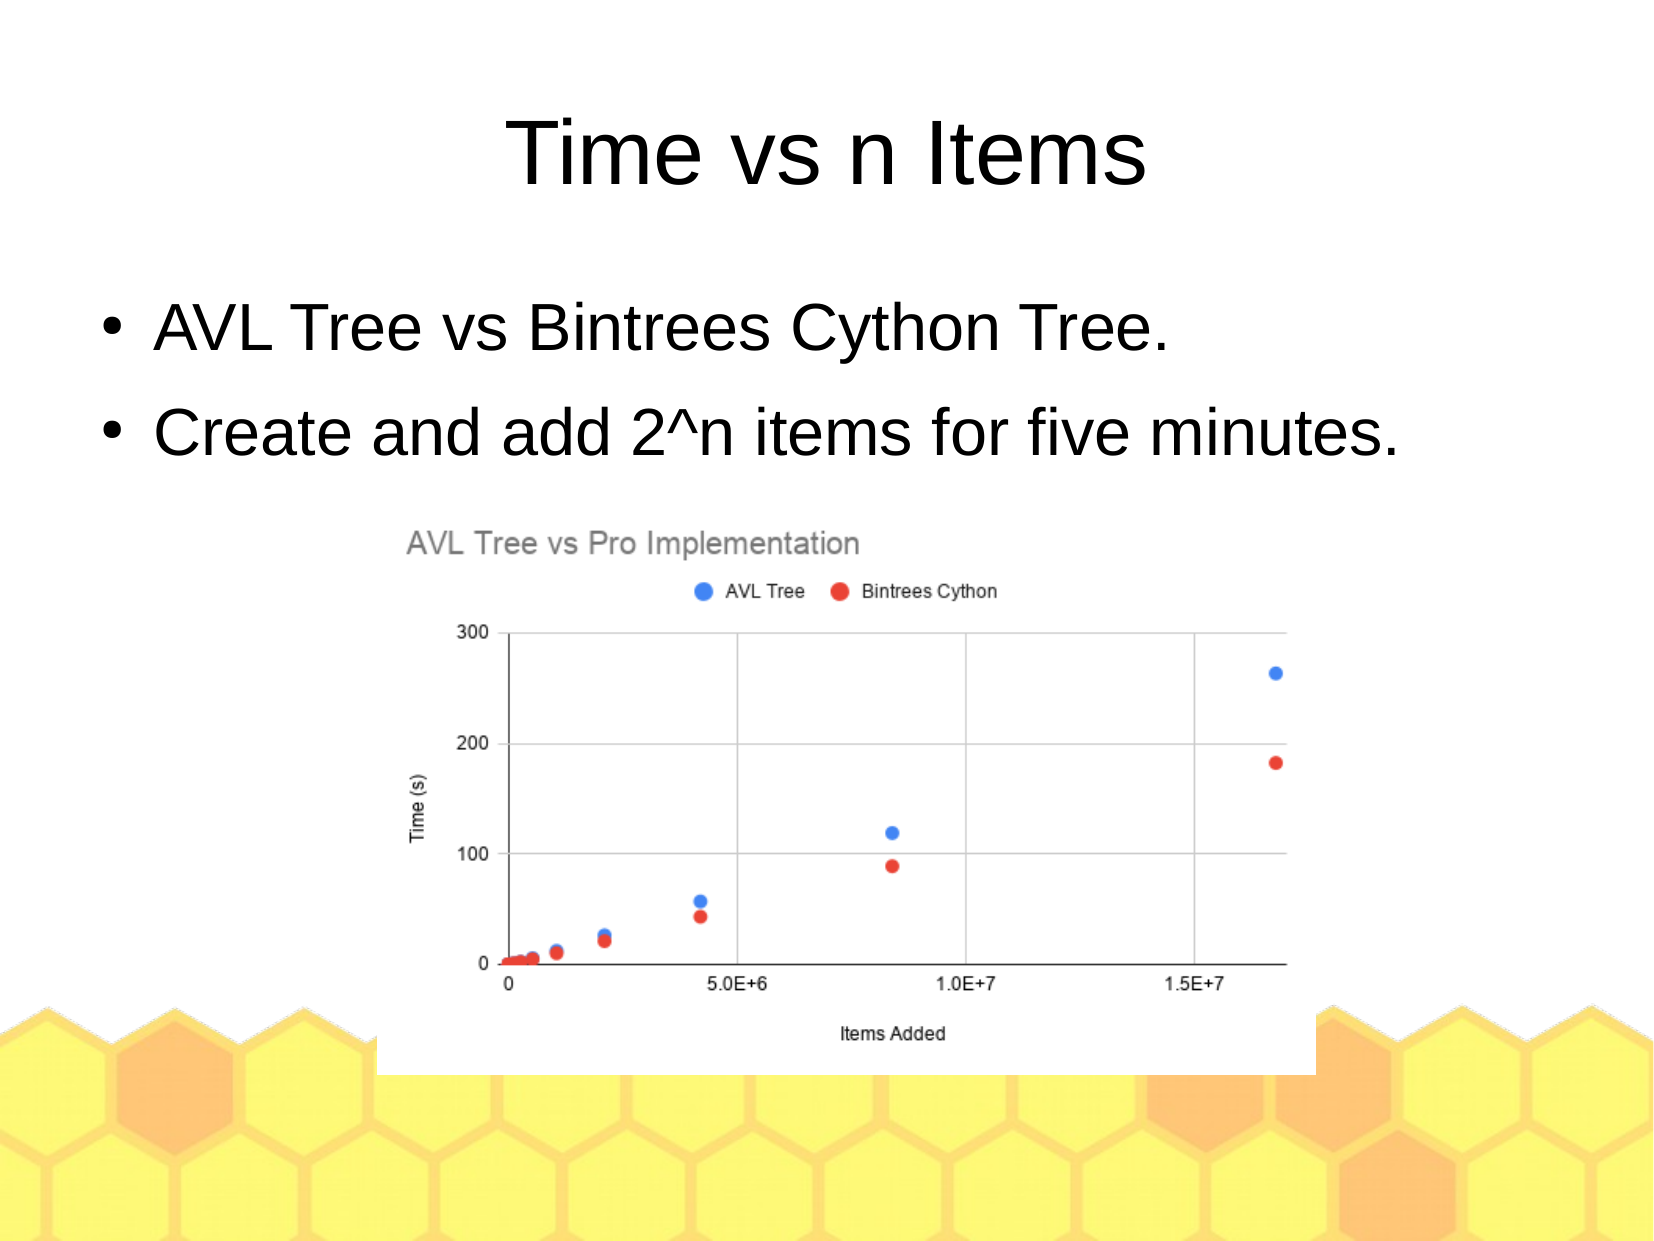

# Time vs n Items
AVL Tree vs Bintrees Cython Tree.
Create and add 2^n items for five minutes.